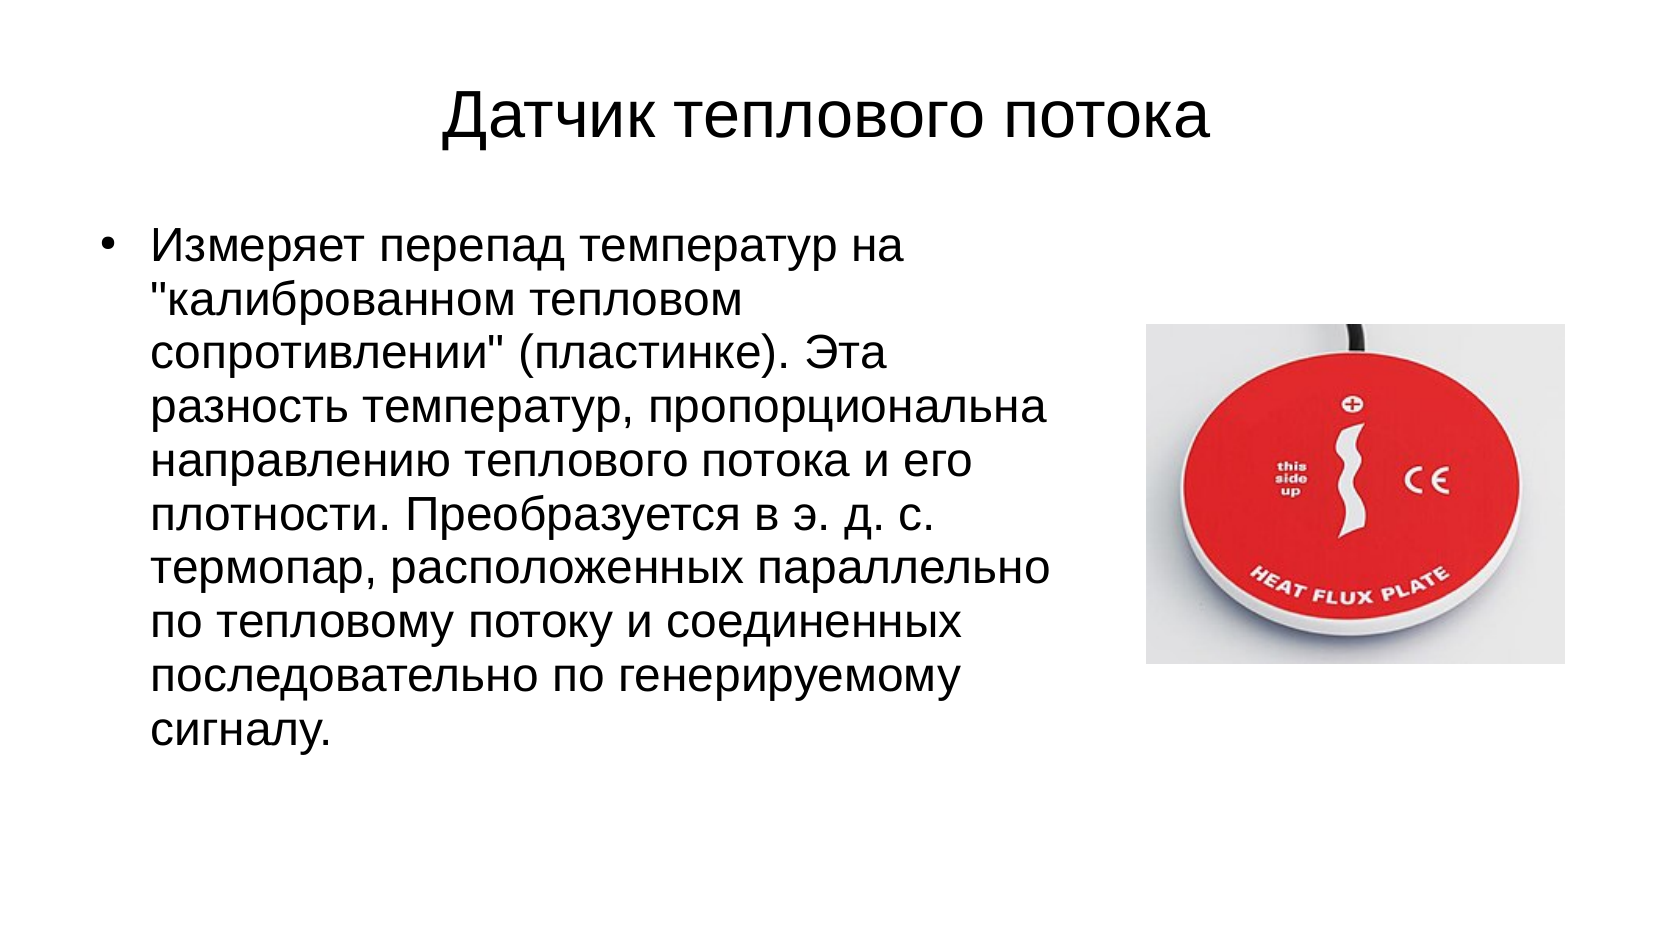

# Датчик теплового потока
Измеряет перепад температур на "калиброванном тепловом сопротивлении" (пластинке). Эта разность температур, пропорциональна направлению теплового потока и его плотности. Преобразуется в э. д. с. термопар, расположенных параллельно по тепловому потоку и соединенных последовательно по генерируемому сигналу.